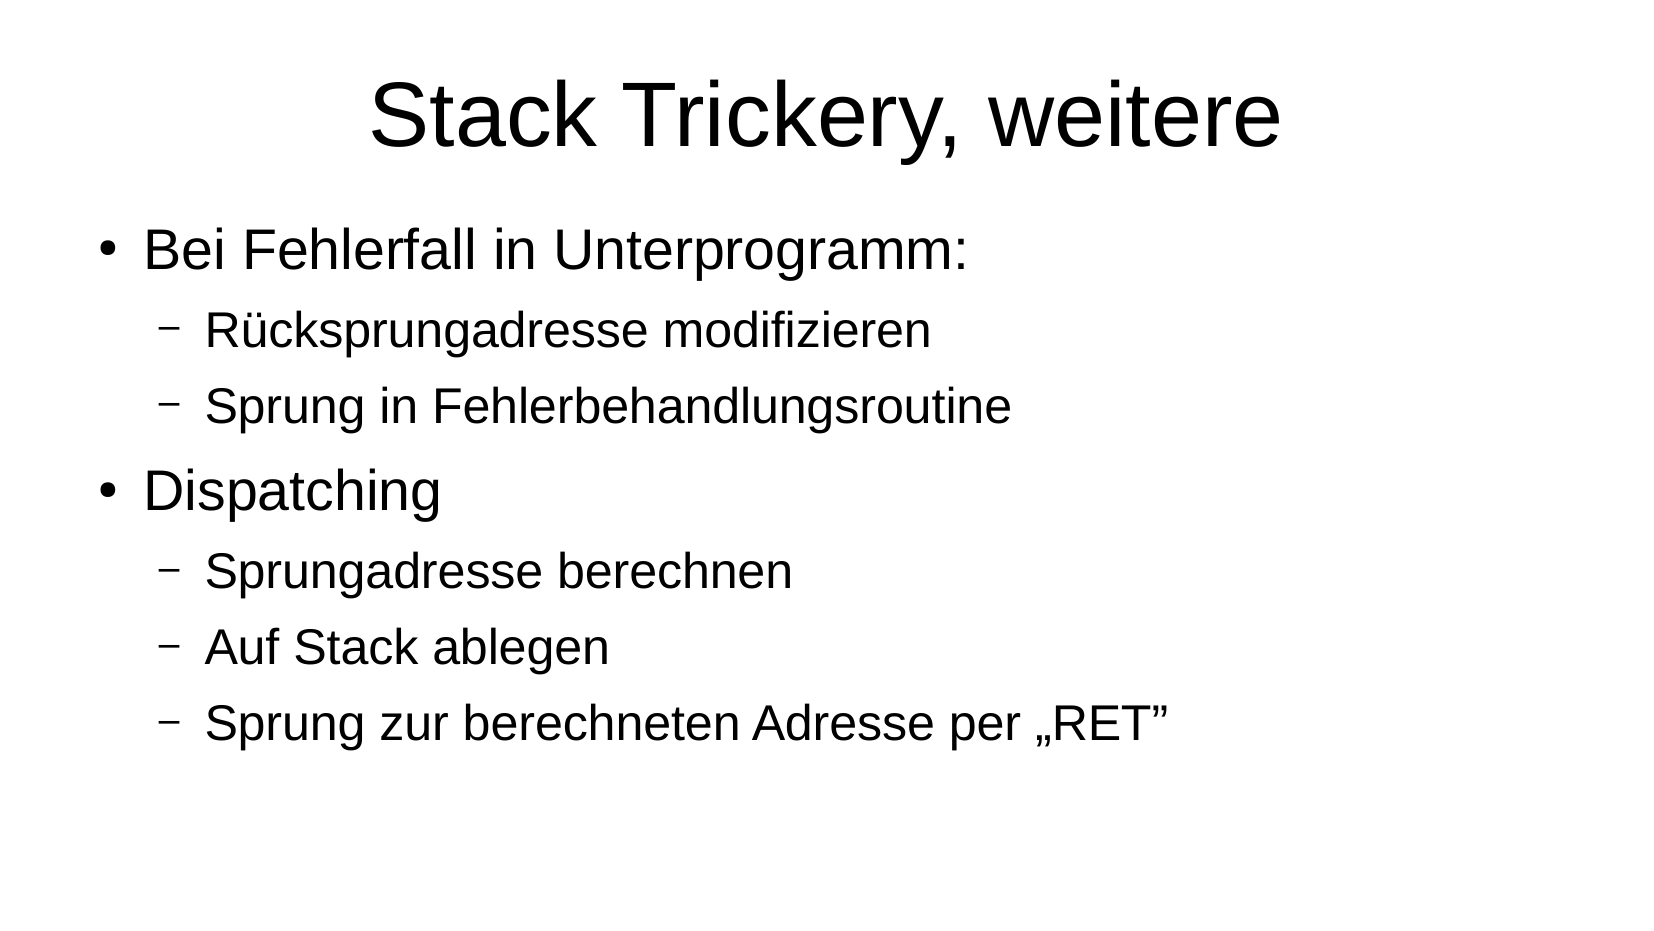

# Stack Trickery, weitere
Bei Fehlerfall in Unterprogramm:
Rücksprungadresse modifizieren
Sprung in Fehlerbehandlungsroutine
Dispatching
Sprungadresse berechnen
Auf Stack ablegen
Sprung zur berechneten Adresse per „RET”